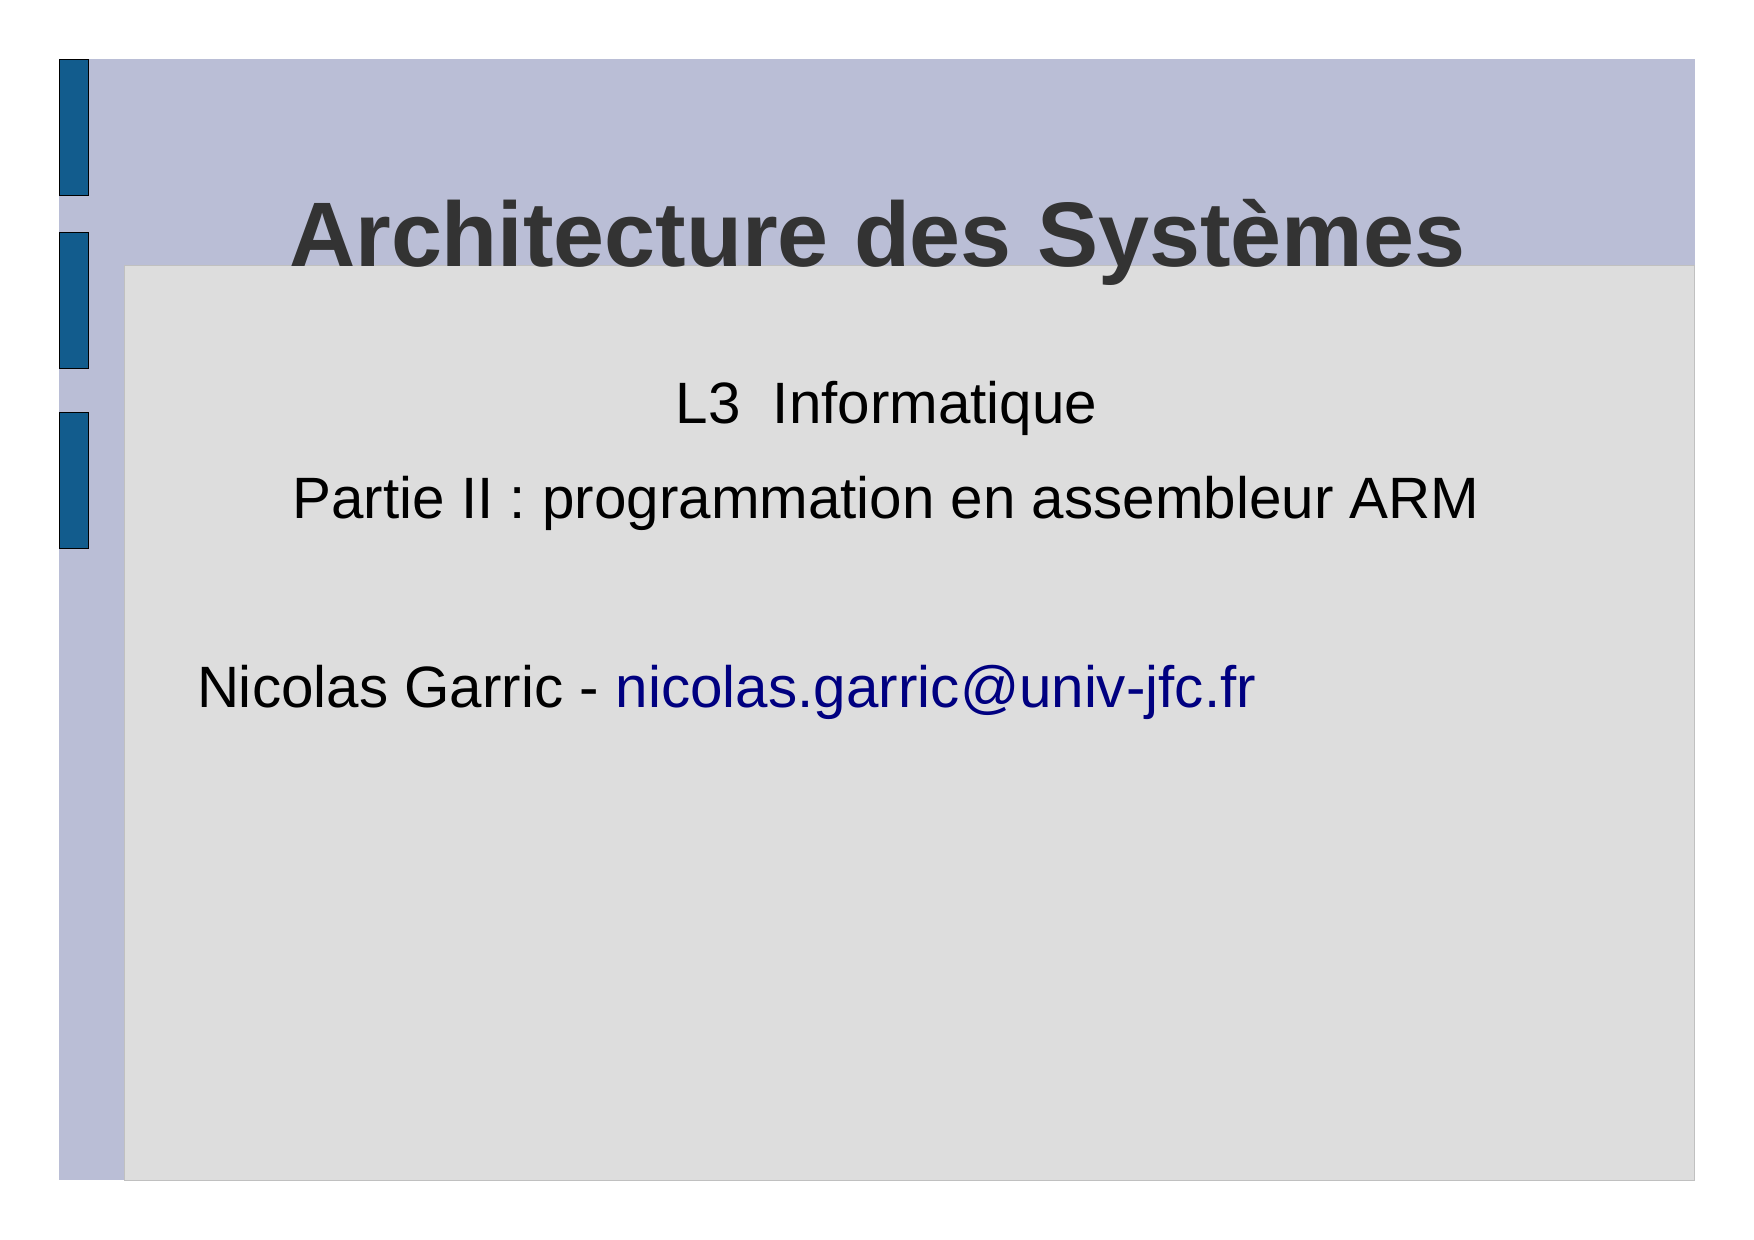

# Architecture des Systèmes
L3 Informatique
Partie II : programmation en assembleur ARM
Nicolas Garric - nicolas.garric@univ-jfc.fr